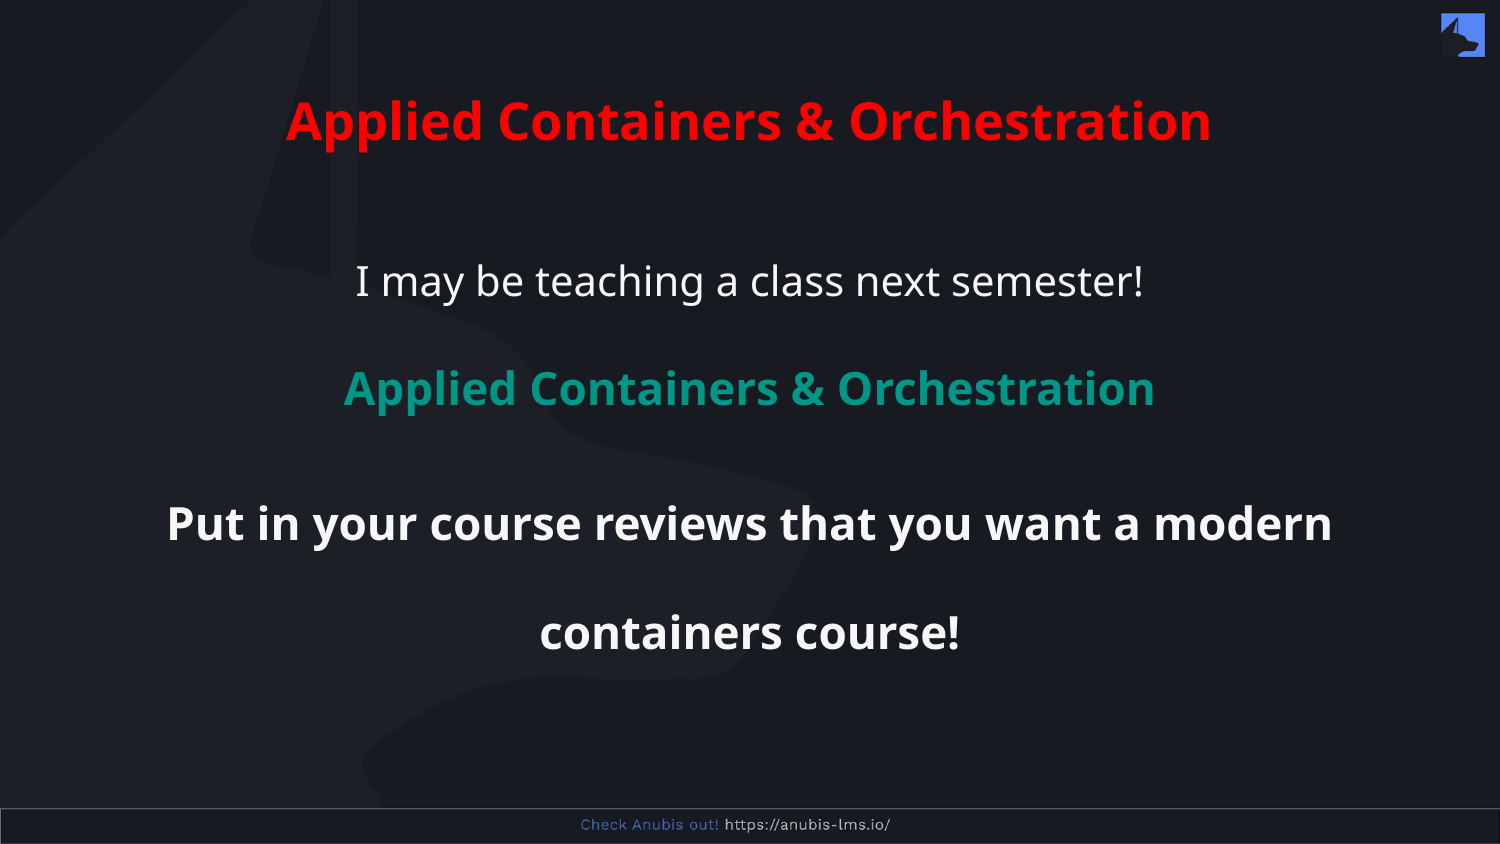

# Applied Containers & Orchestration
I may be teaching a class next semester!
Applied Containers & Orchestration
Put in your course reviews that you want a modern containers course!